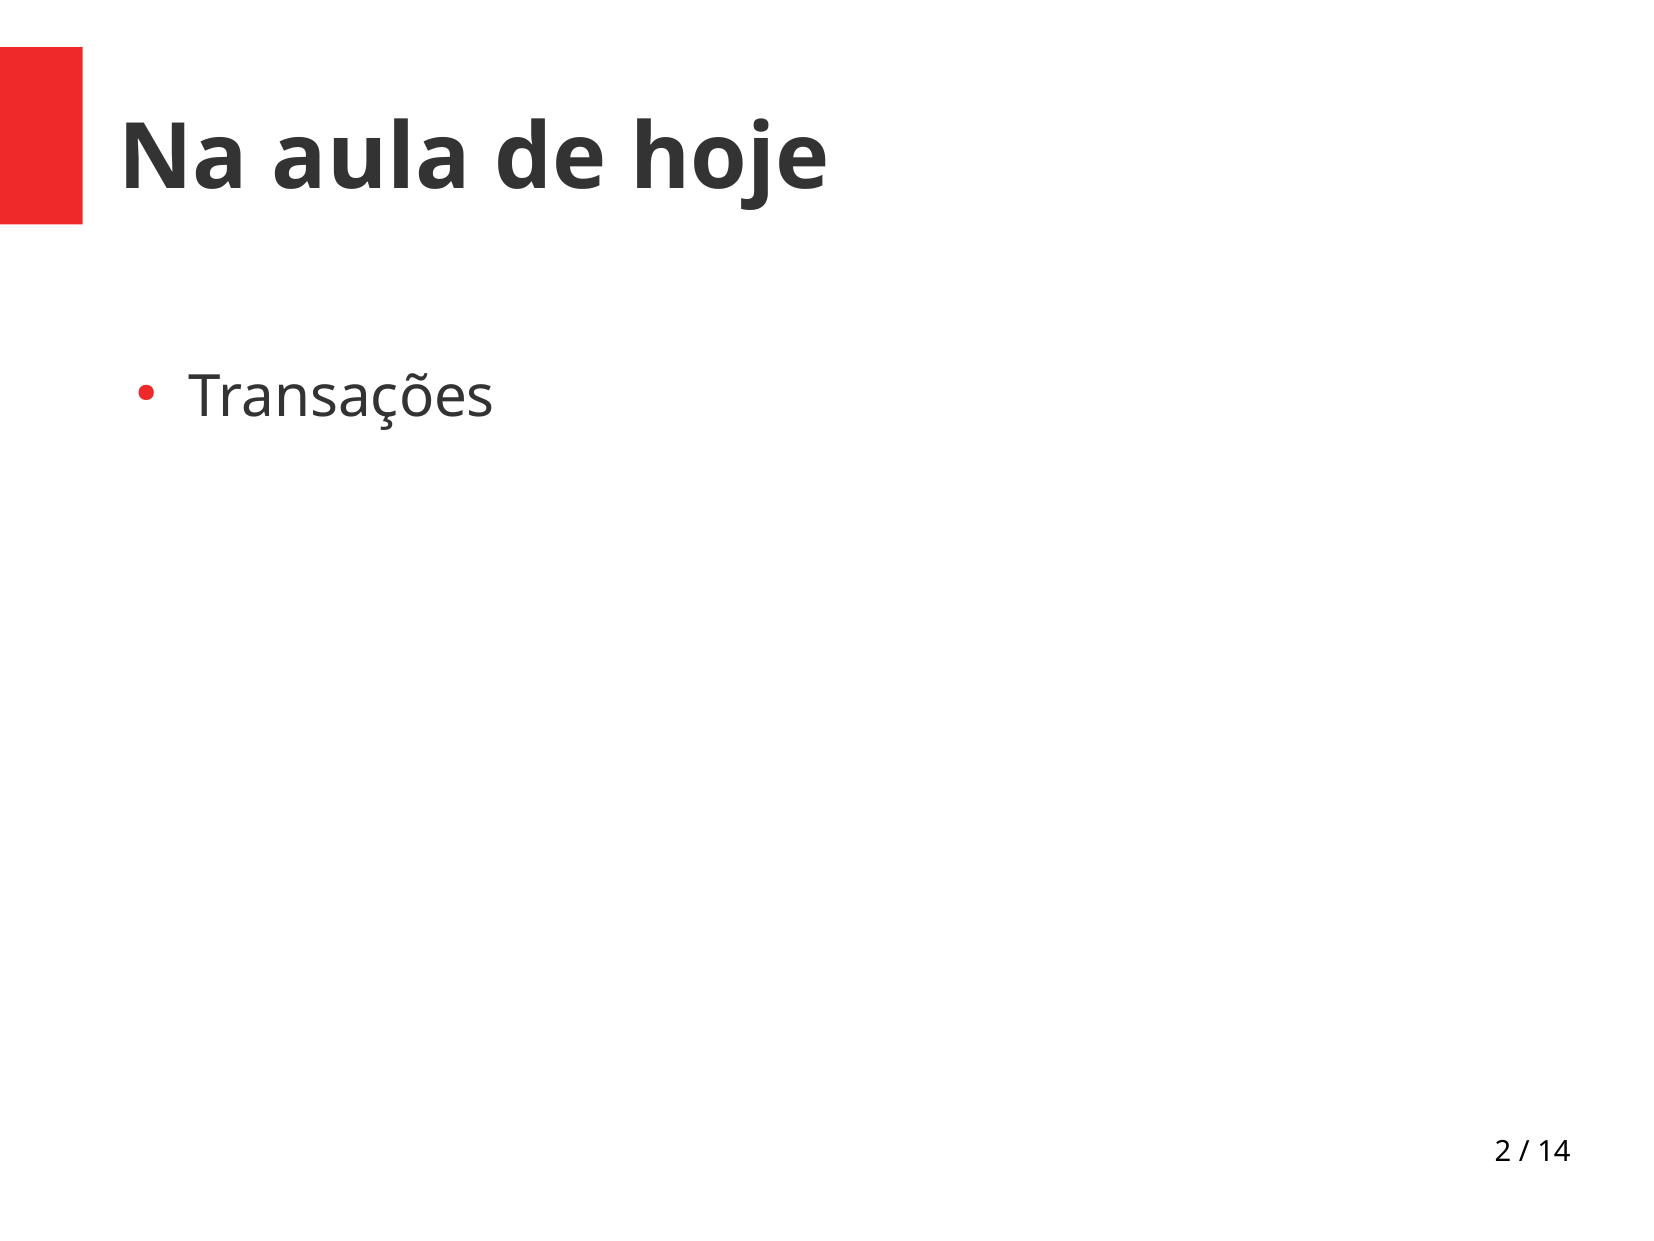

# Na aula de hoje
Transações
2